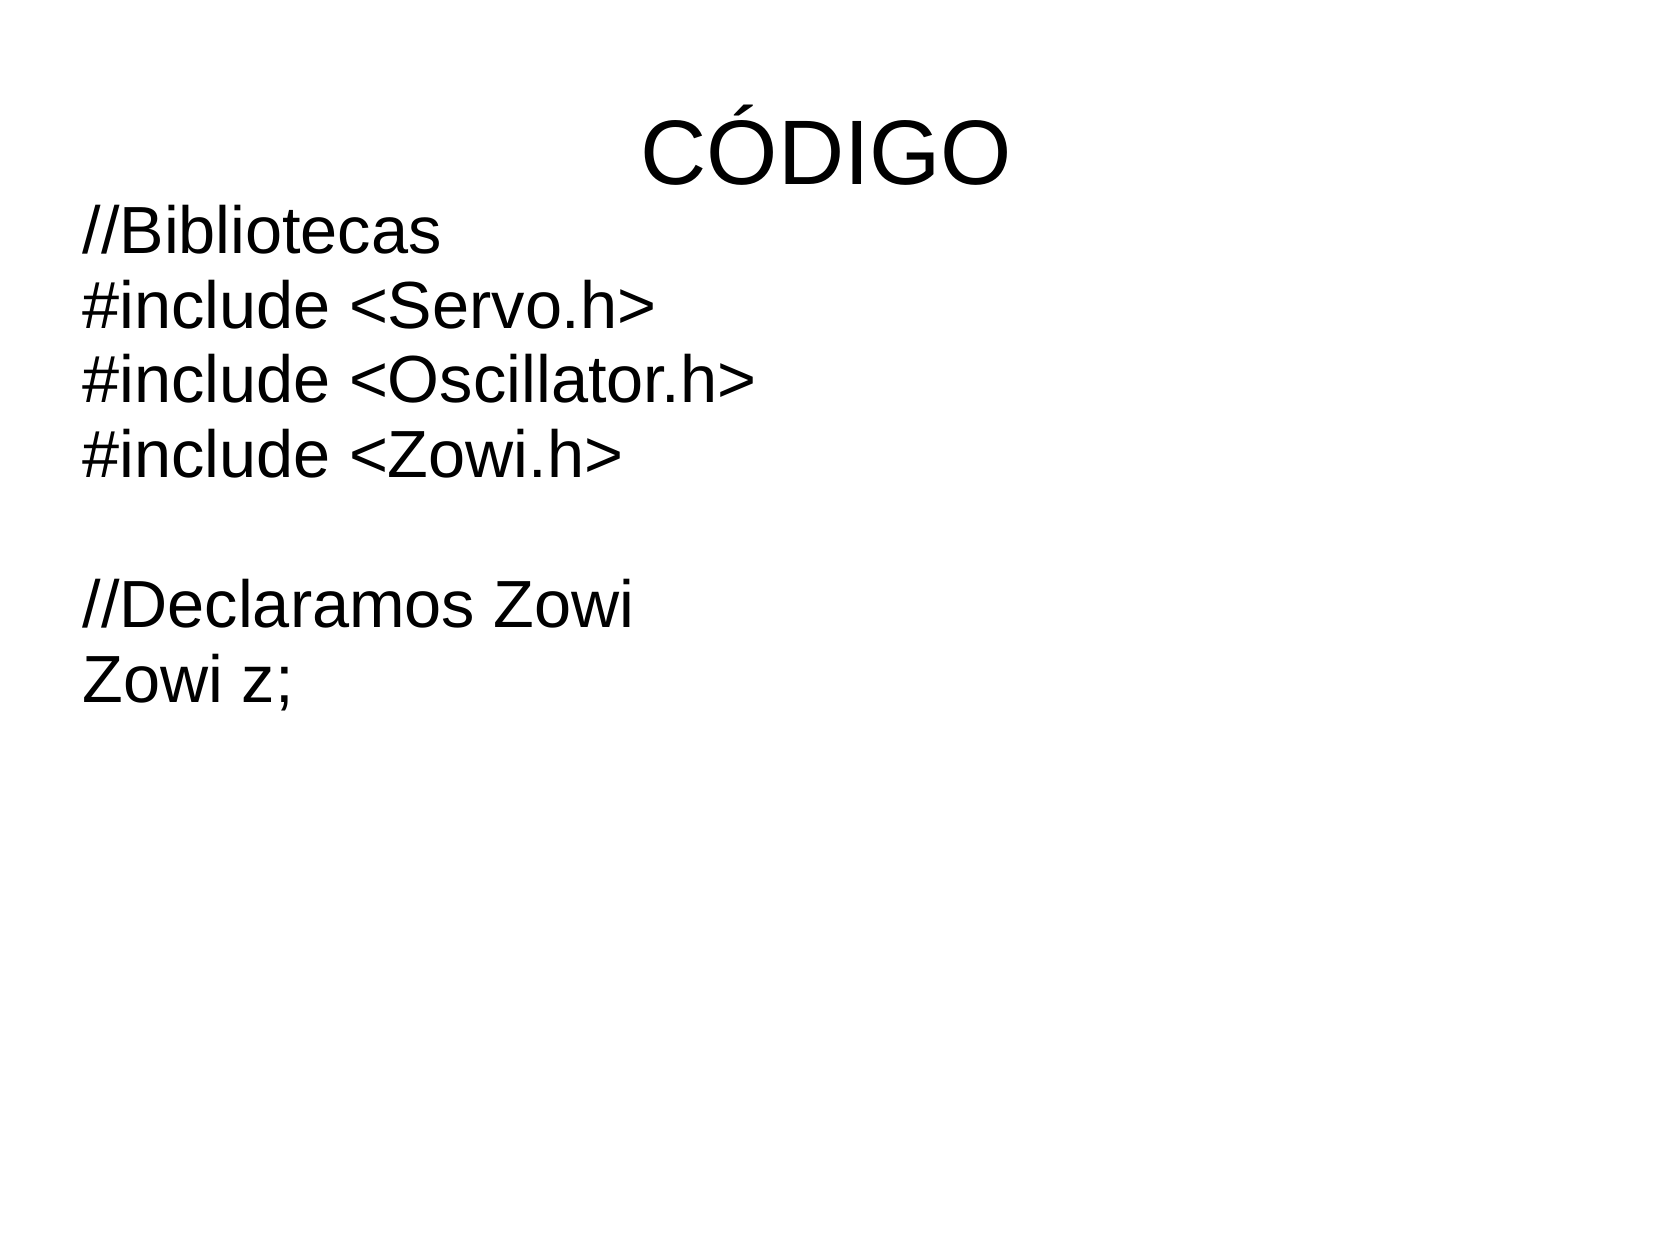

# CÓDIGO
//Bibliotecas
#include <Servo.h>
#include <Oscillator.h>
#include <Zowi.h>
//Declaramos Zowi
Zowi z;